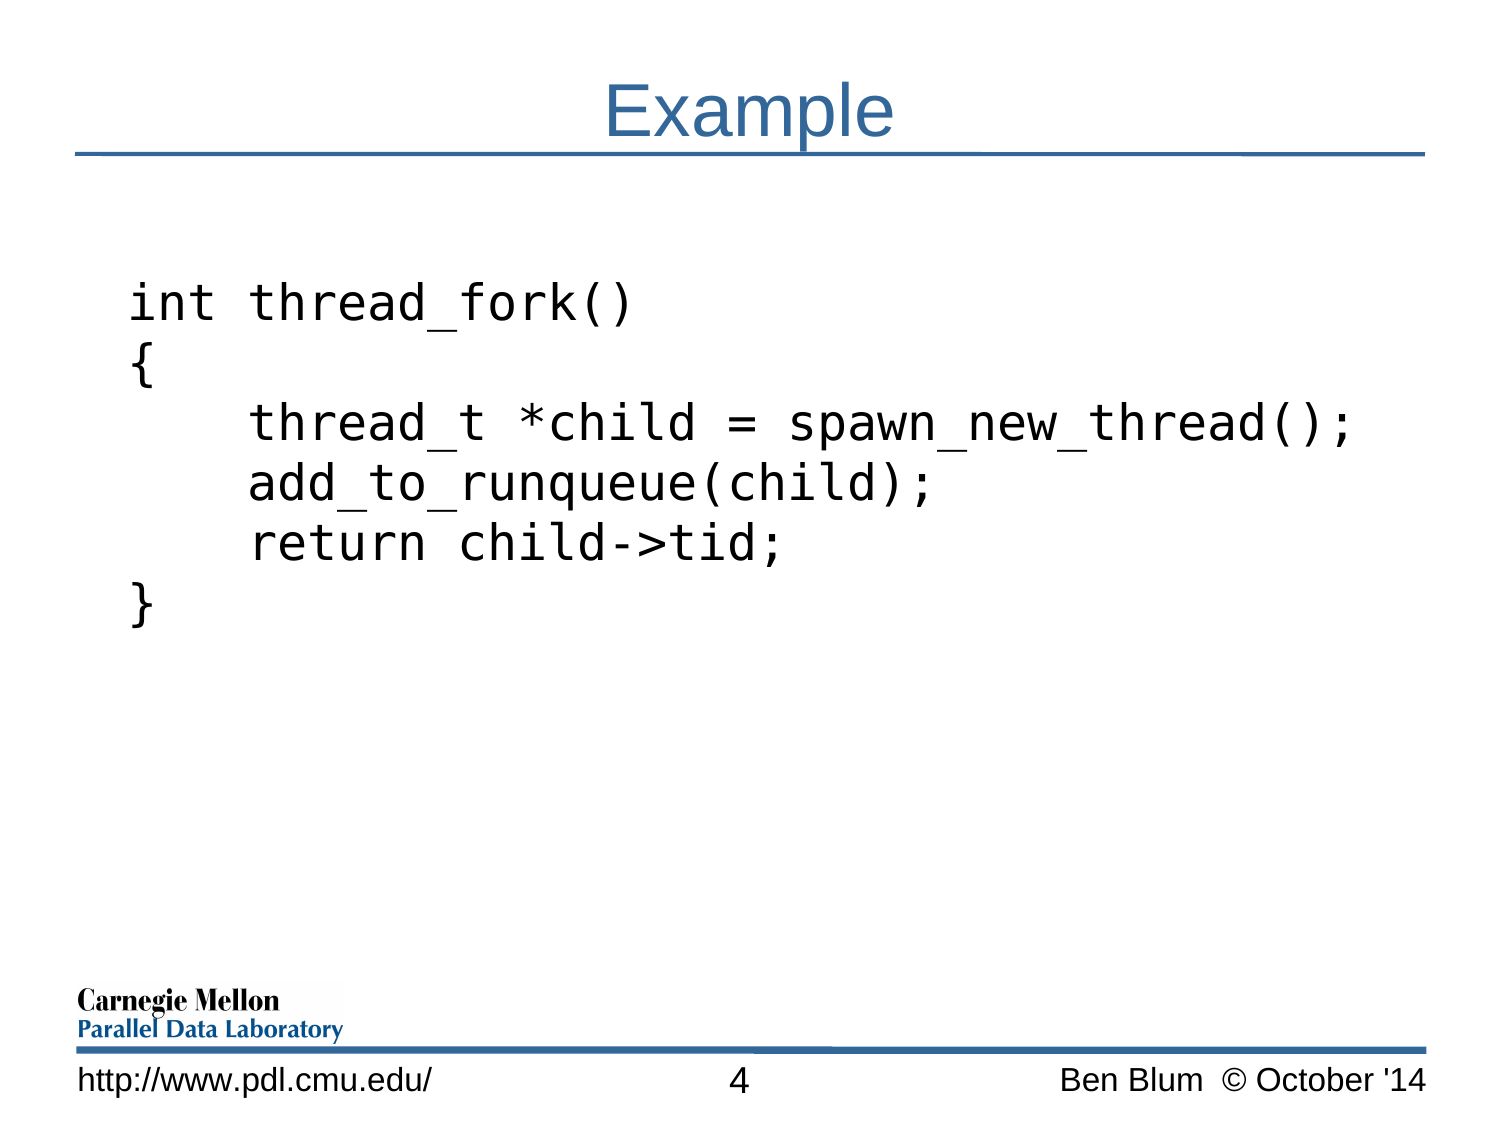

# Example
int thread_fork()
{
 thread_t *child = spawn_new_thread();
 add_to_runqueue(child);
 return child->tid;
}
4